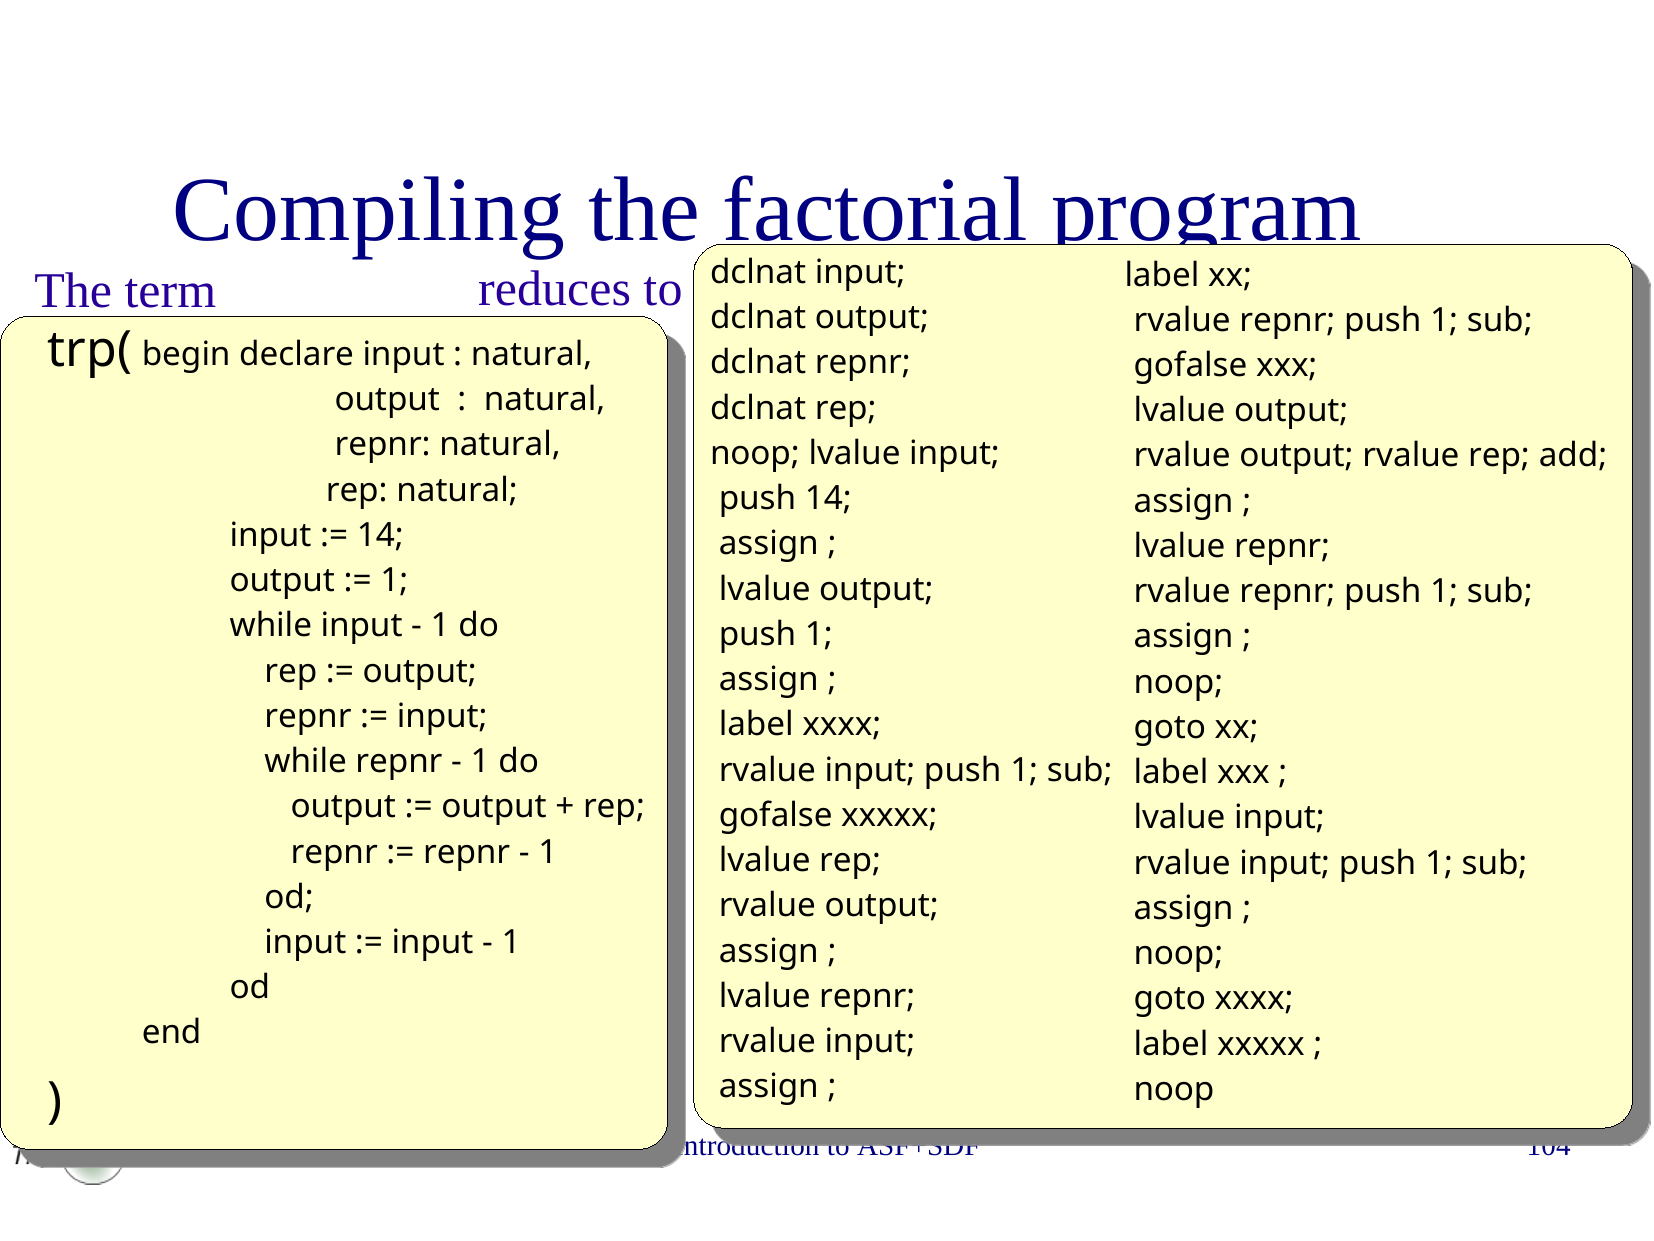

# Compiling the factorial program
 dclnat input;
 dclnat output;
 dclnat repnr;
 dclnat rep;
 noop; lvalue input;
 push 14;
 assign ;
 lvalue output;
 push 1;
 assign ;
 label xxxx;
 rvalue input; push 1; sub;
 gofalse xxxxx;
 lvalue rep;
 rvalue output;
 assign ;
 lvalue repnr;
 rvalue input;
 assign ;
 label xx;
 rvalue repnr; push 1; sub;
 gofalse xxx;
 lvalue output;
 rvalue output; rvalue rep; add;
 assign ;
 lvalue repnr;
 rvalue repnr; push 1; sub;
 assign ;
 noop;
 goto xx;
 label xxx ;
 lvalue input;
 rvalue input; push 1; sub;
 assign ;
 noop;
 goto xxxx;
 label xxxxx ;
 noop
reduces to
The term
trp(
)
begin declare input : natural,
 output : natural,
 repnr: natural,
 rep: natural;
 input := 14;
 output := 1;
 while input - 1 do
 rep := output;
 repnr := input;
 while repnr - 1 do
 output := output + rep;
 repnr := repnr - 1
 od;
 input := input - 1
 od
end
104